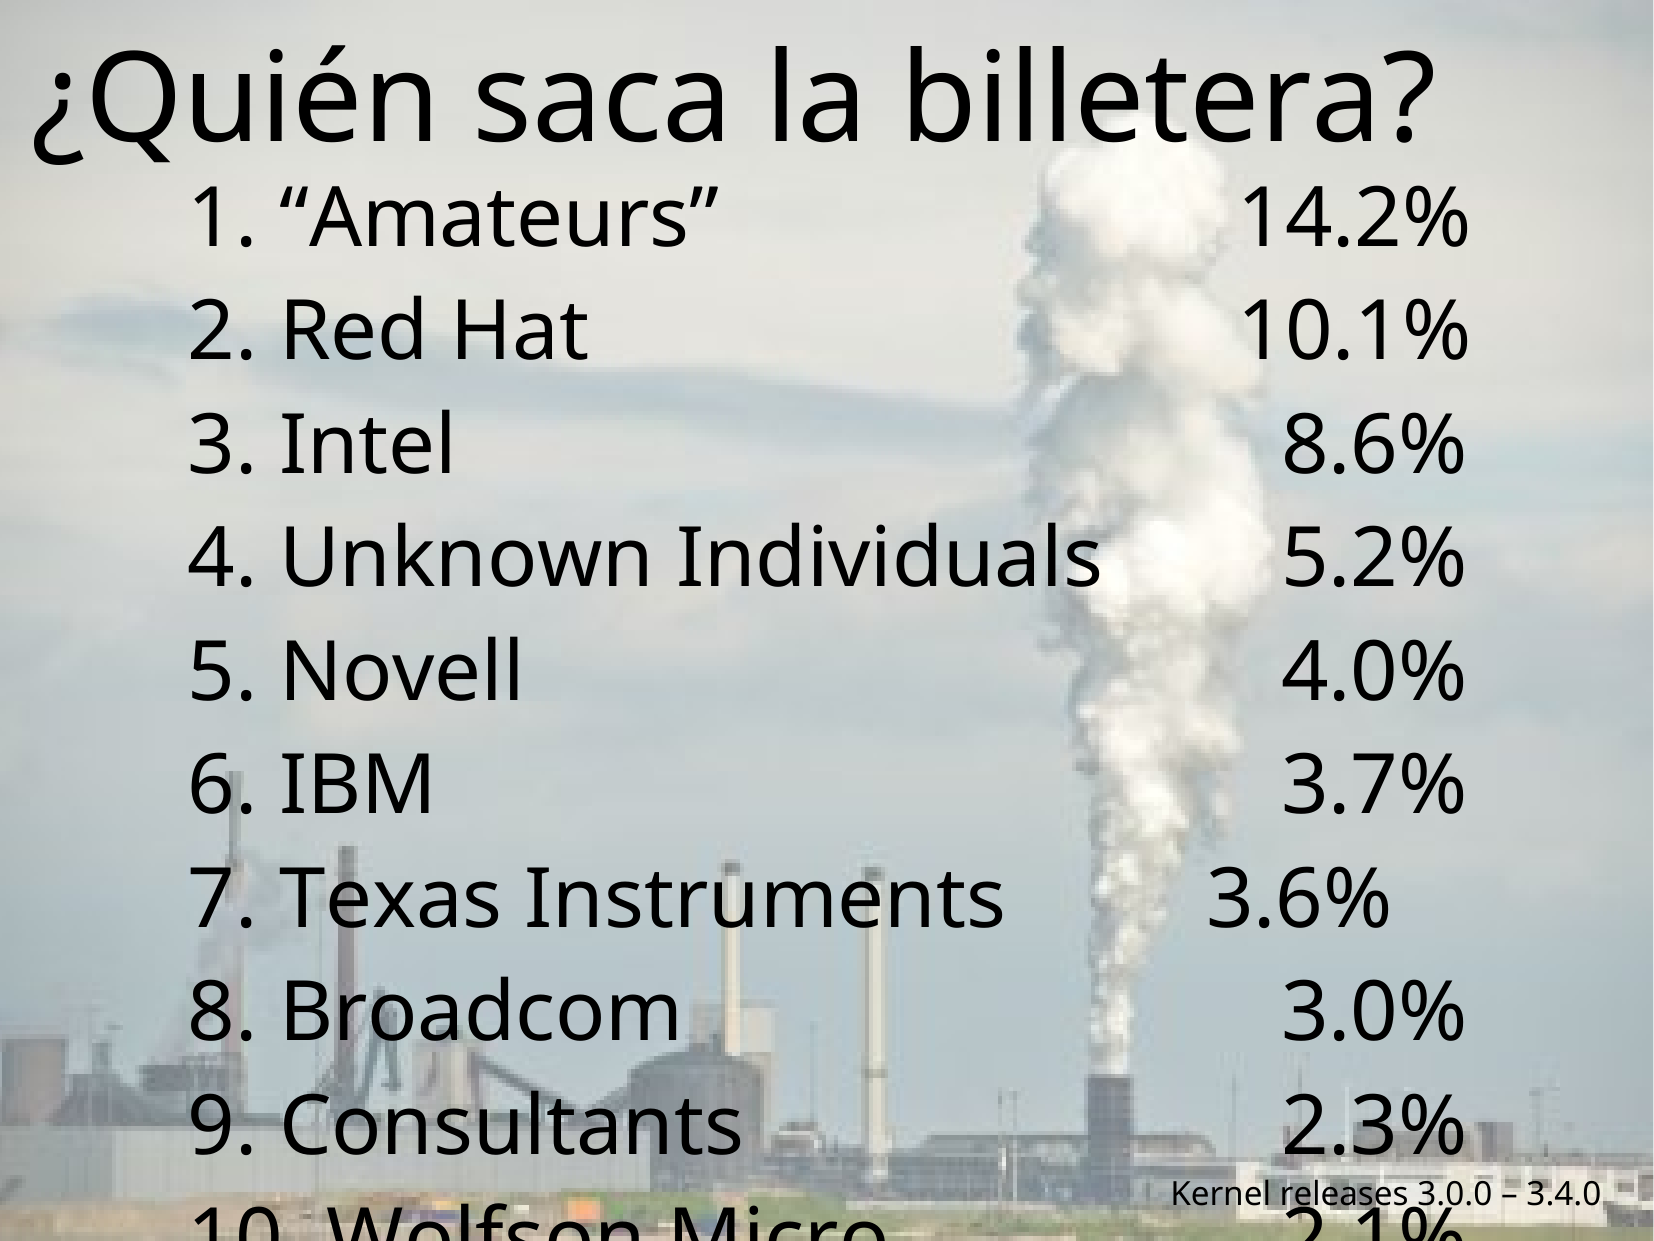

¿Quién saca la billetera?
1. “Amateurs”							14.2%
2. Red Hat									10.1%
3. Intel											 8.6%
4. Unknown Individuals		 5.2%
5. Novell										 4.0%
6. IBM											 3.7%
7. Texas Instruments			 3.6%
8. Broadcom								 3.0%
9. Consultants							 2.3%
10. Wolfson Micro					 2.1%
Kernel releases 3.0.0 – 3.4.0